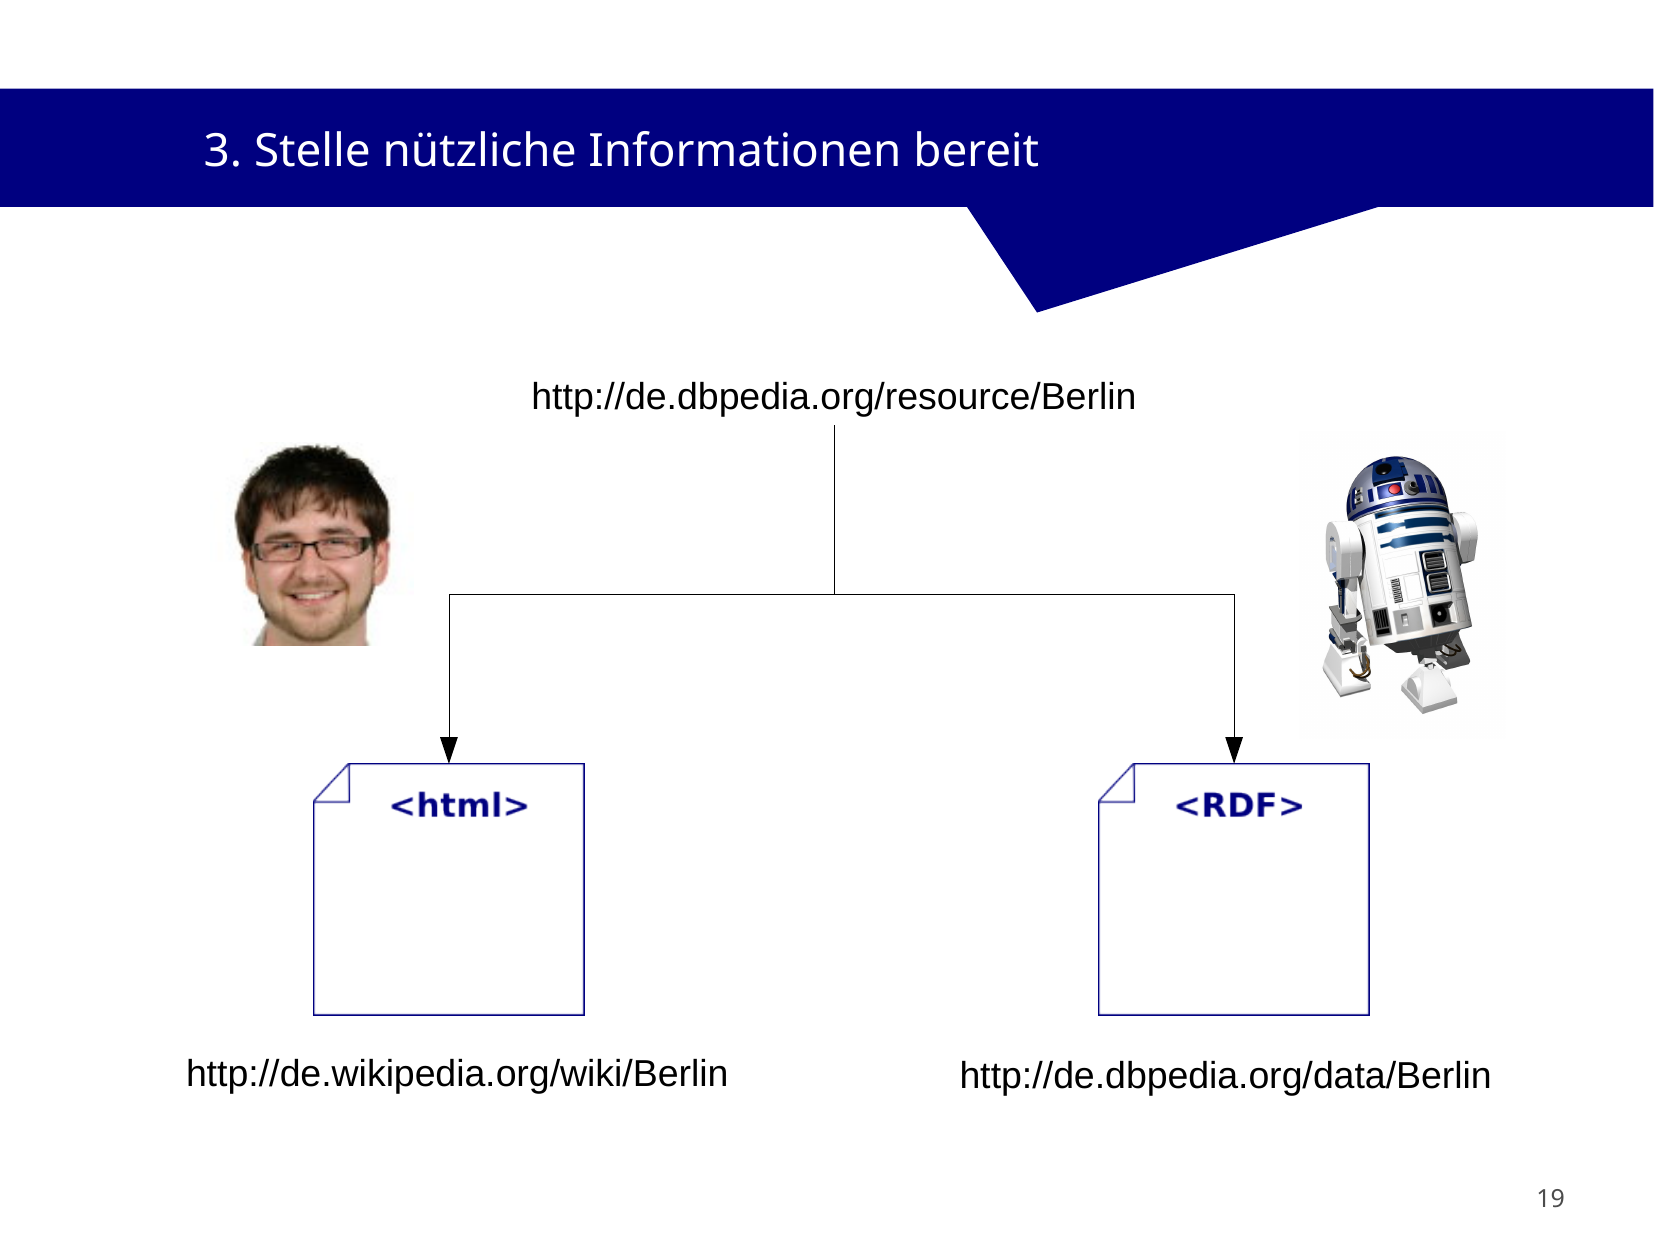

3. Stelle nützliche Informationen bereit
http://de.dbpedia.org/resource/Berlin
http://de.wikipedia.org/wiki/Berlin
http://de.dbpedia.org/data/Berlin